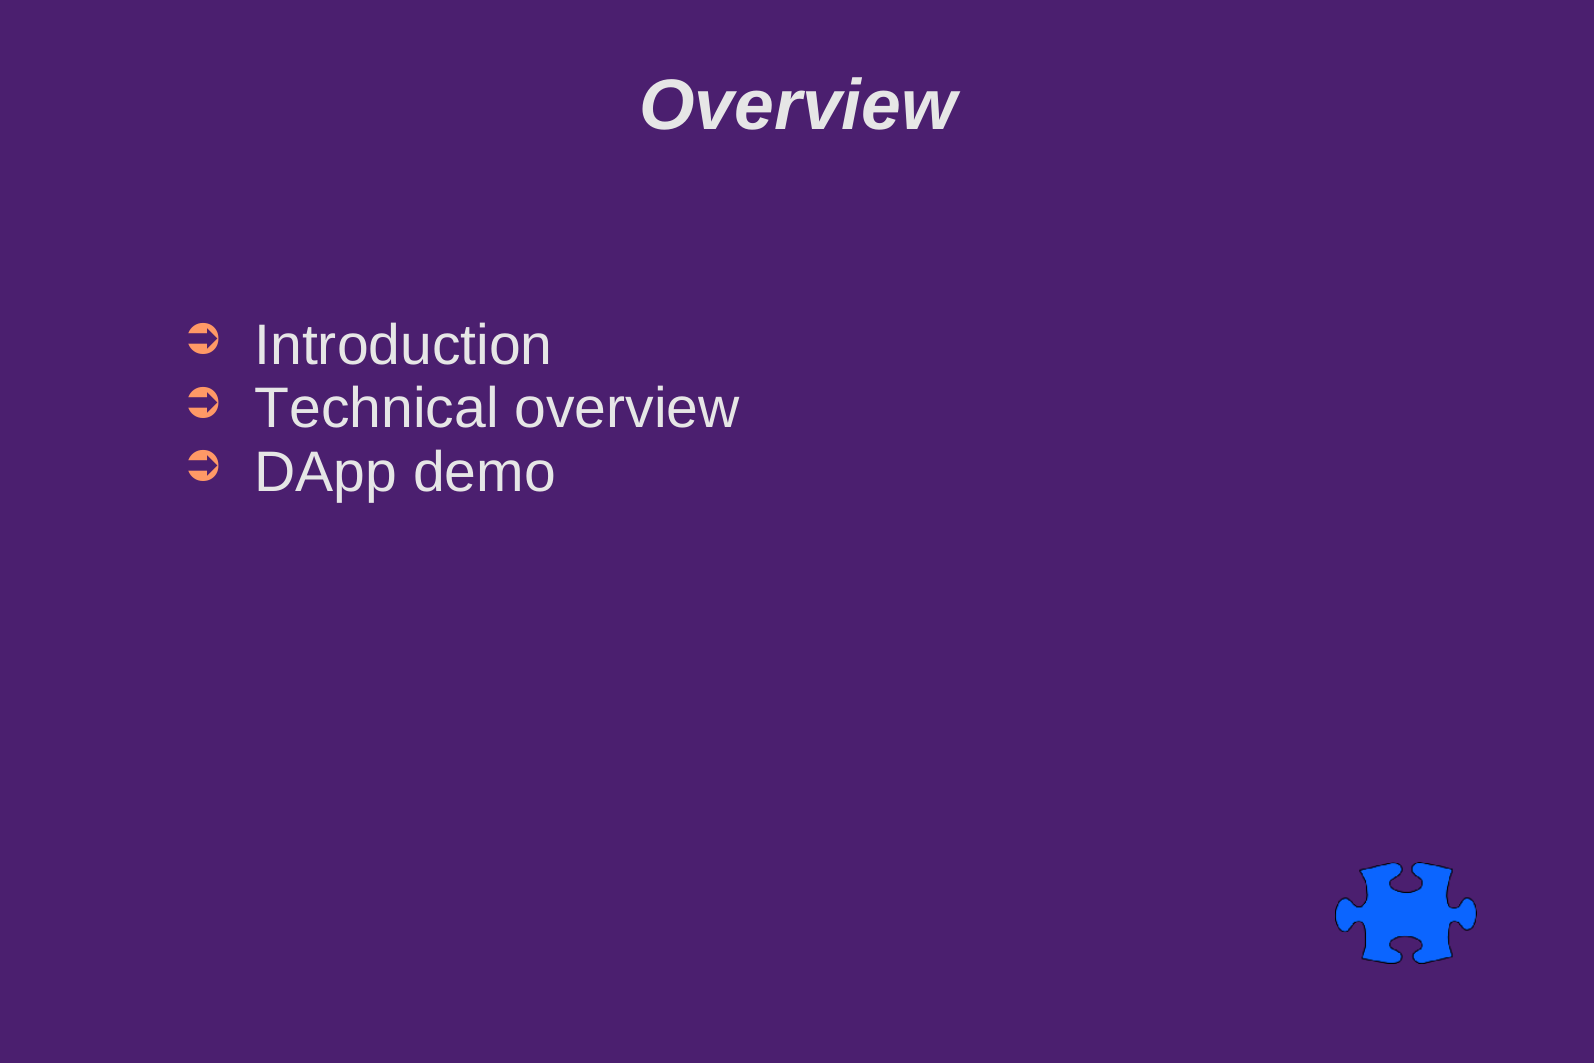

# Overview
Introduction
Technical overview
DApp demo